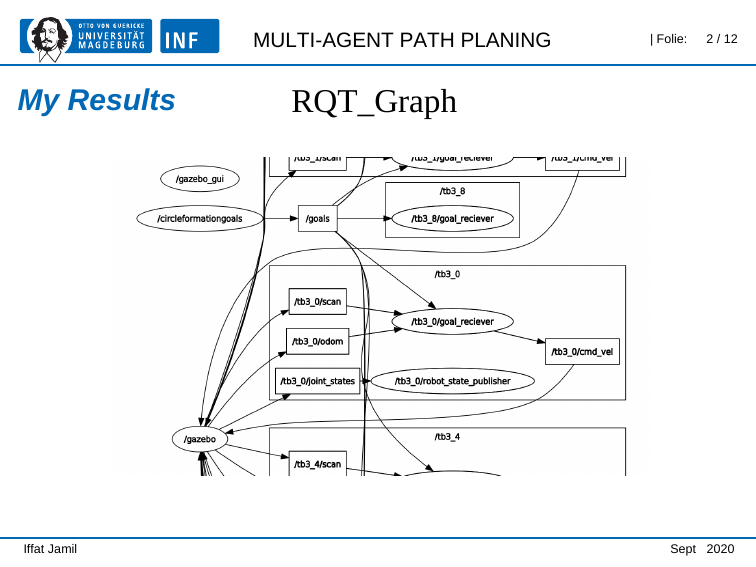

MULTI-AGENT PATH PLANING
| Folie:
2 / 12
RQT_Graph
My Results
 Iffat Jamil
 Sept
2020